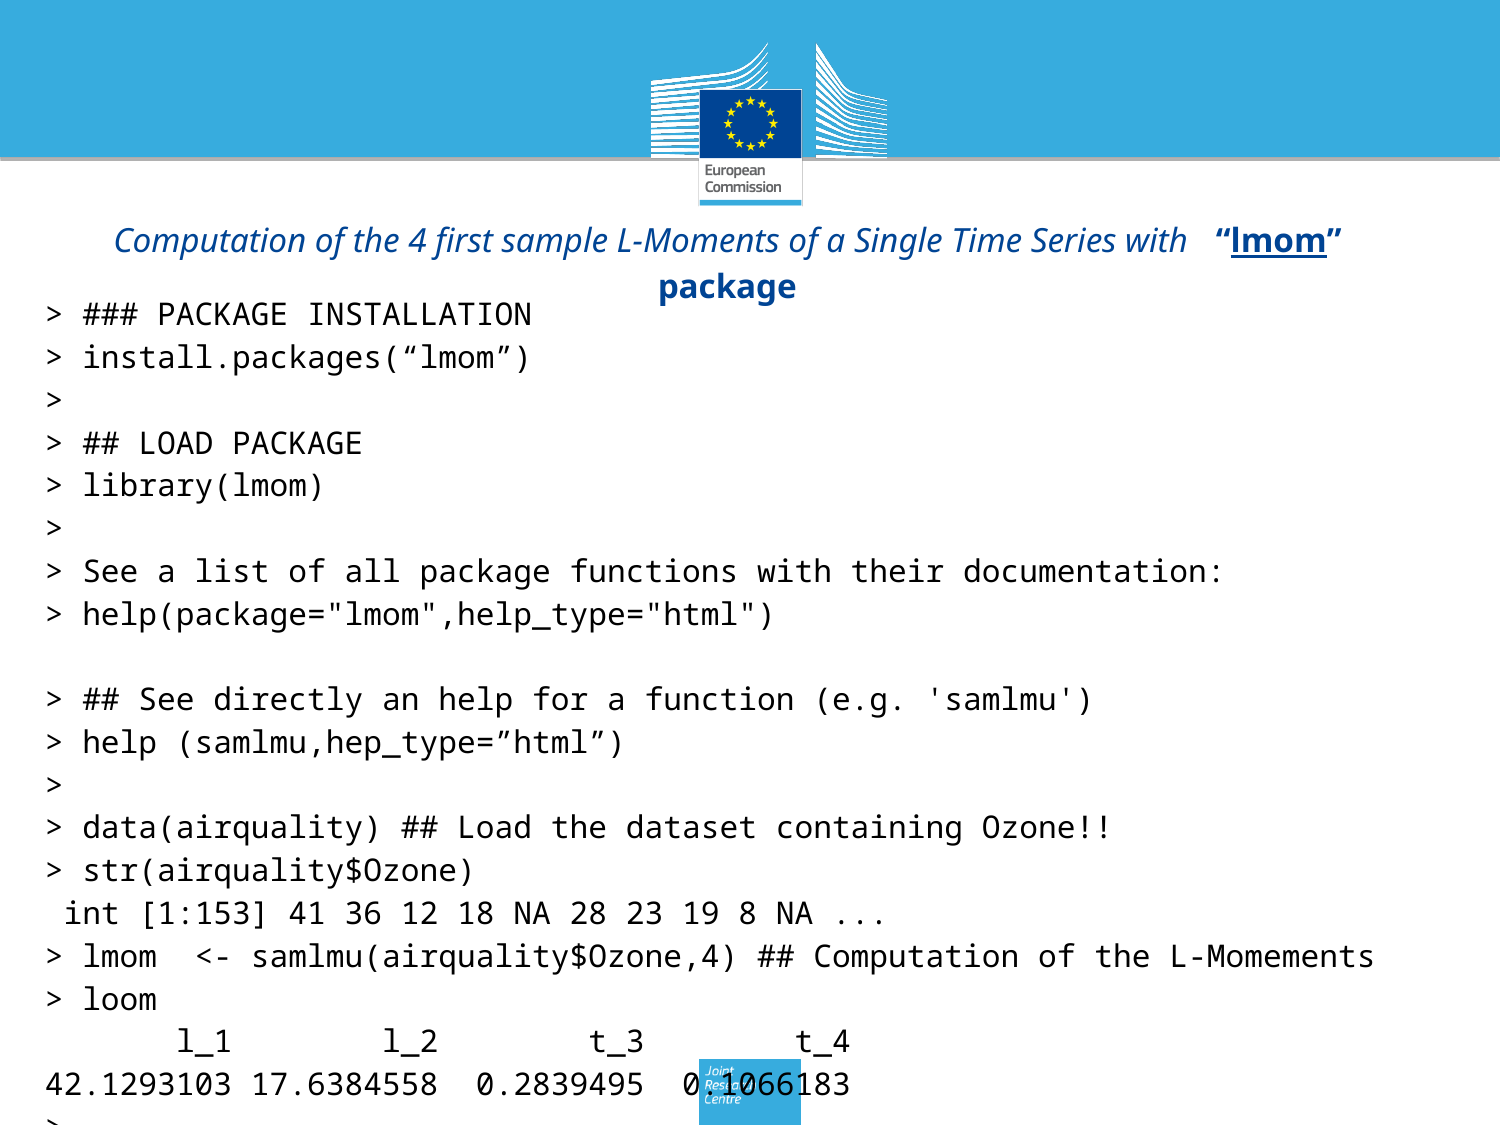

Computation of the 4 first sample L-Moments of a Single Time Series with “lmom” package
> ### PACKAGE INSTALLATION
> install.packages(“lmom”)
>
> ## LOAD PACKAGE
> library(lmom)
>
> See a list of all package functions with their documentation:
> help(package="lmom",help_type="html")
> ## See directly an help for a function (e.g. 'samlmu')
> help (samlmu,hep_type=”html”)
>
> data(airquality) ## Load the dataset containing Ozone!!
> str(airquality$Ozone)
 int [1:153] 41 36 12 18 NA 28 23 19 8 NA ...
> lmom <- samlmu(airquality$Ozone,4) ## Computation of the L-Momements
> loom
 l_1 l_2 t_3 t_4
42.1293103 17.6384558 0.2839495 0.1066183
>